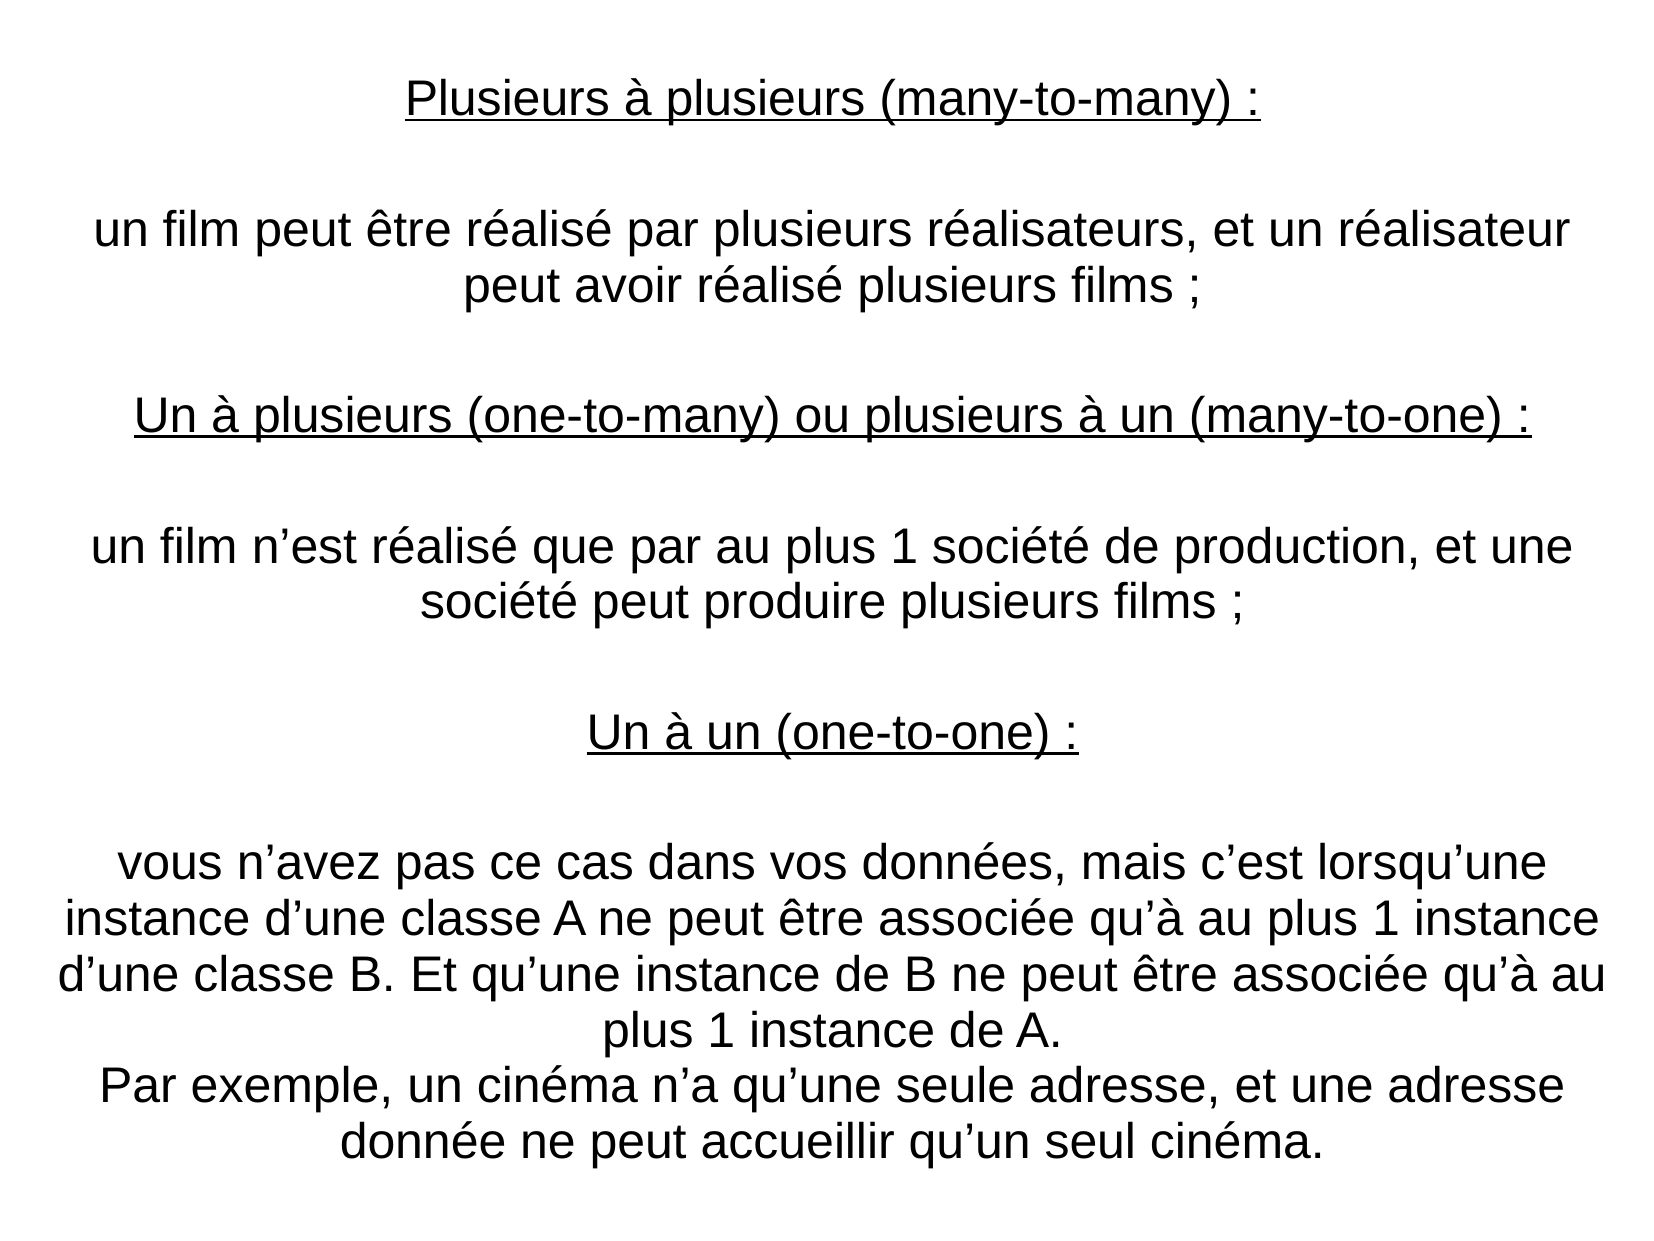

# Plusieurs à plusieurs (many-to-many) :
un film peut être réalisé par plusieurs réalisateurs, et un réalisateur peut avoir réalisé plusieurs films ;
Un à plusieurs (one-to-many) ou plusieurs à un (many-to-one) :
un film n’est réalisé que par au plus 1 société de production, et une société peut produire plusieurs films ;
Un à un (one-to-one) :
vous n’avez pas ce cas dans vos données, mais c’est lorsqu’une instance d’une classe A ne peut être associée qu’à au plus 1 instance d’une classe B. Et qu’une instance de B ne peut être associée qu’à au plus 1 instance de A.
Par exemple, un cinéma n’a qu’une seule adresse, et une adresse donnée ne peut accueillir qu’un seul cinéma.